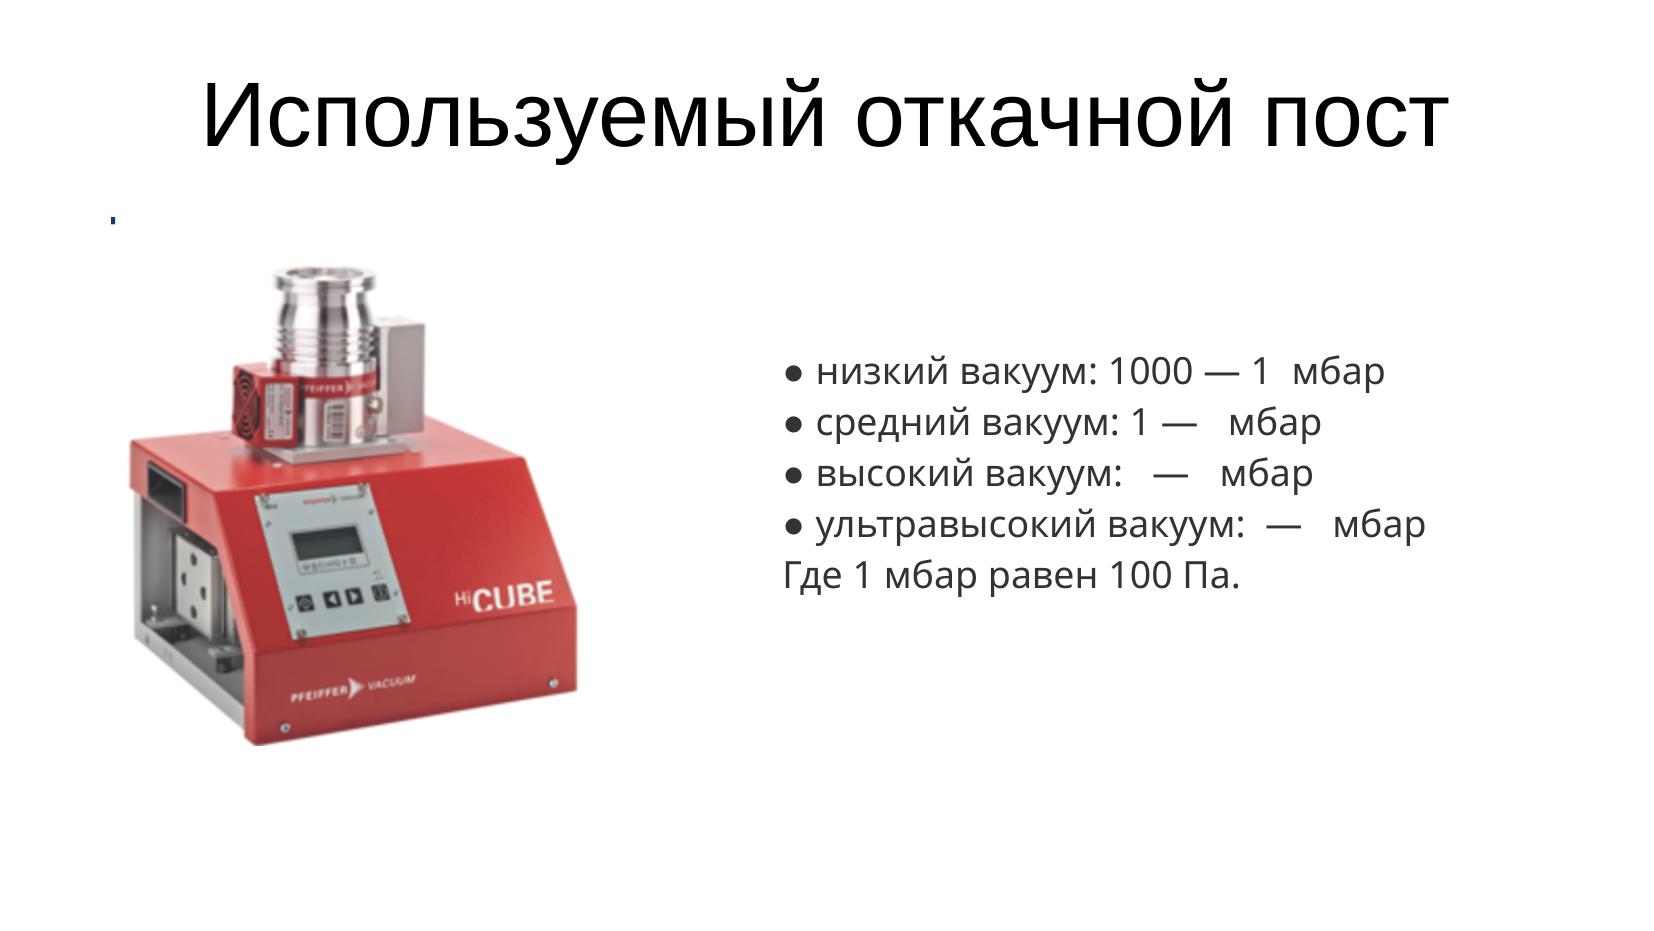

# Используемый откачной пост
● низкий вакуум: 1000 — 1 мбар
● средний вакуум: 1 — мбар
● высокий вакуум: — мбар
● ультравысокий вакуум: — мбар
Где 1 мбар равен 100 Па.